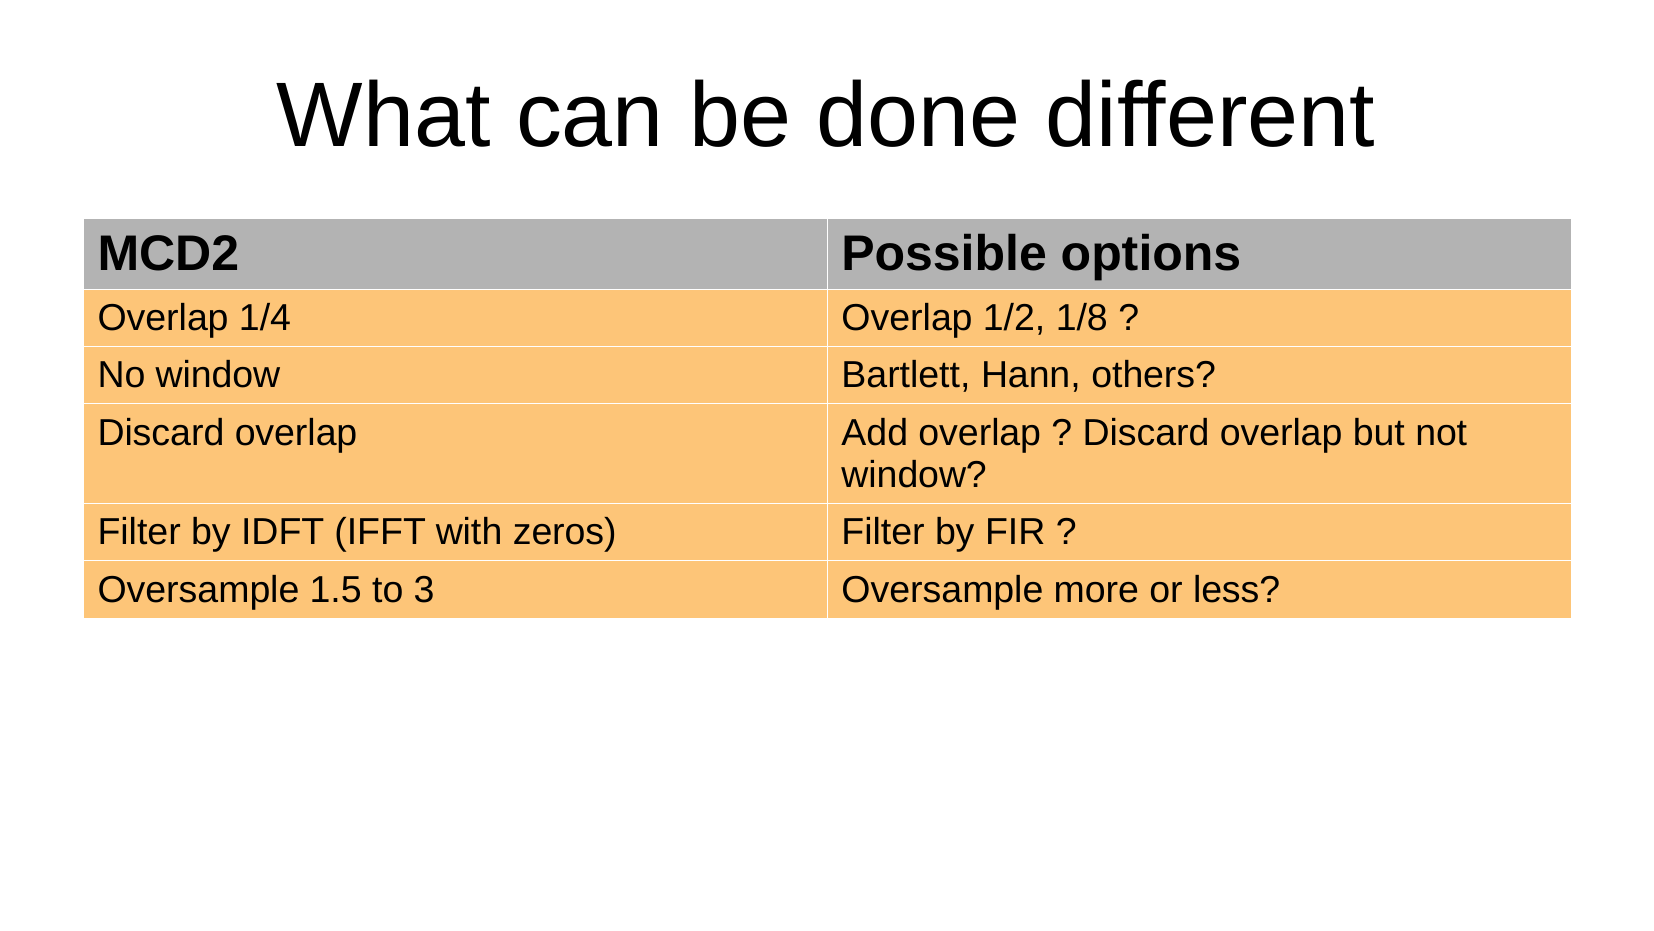

# What can be done different
| MCD2 | Possible options |
| --- | --- |
| Overlap 1/4 | Overlap 1/2, 1/8 ? |
| No window | Bartlett, Hann, others? |
| Discard overlap | Add overlap ? Discard overlap but not window? |
| Filter by IDFT (IFFT with zeros) | Filter by FIR ? |
| Oversample 1.5 to 3 | Oversample more or less? |